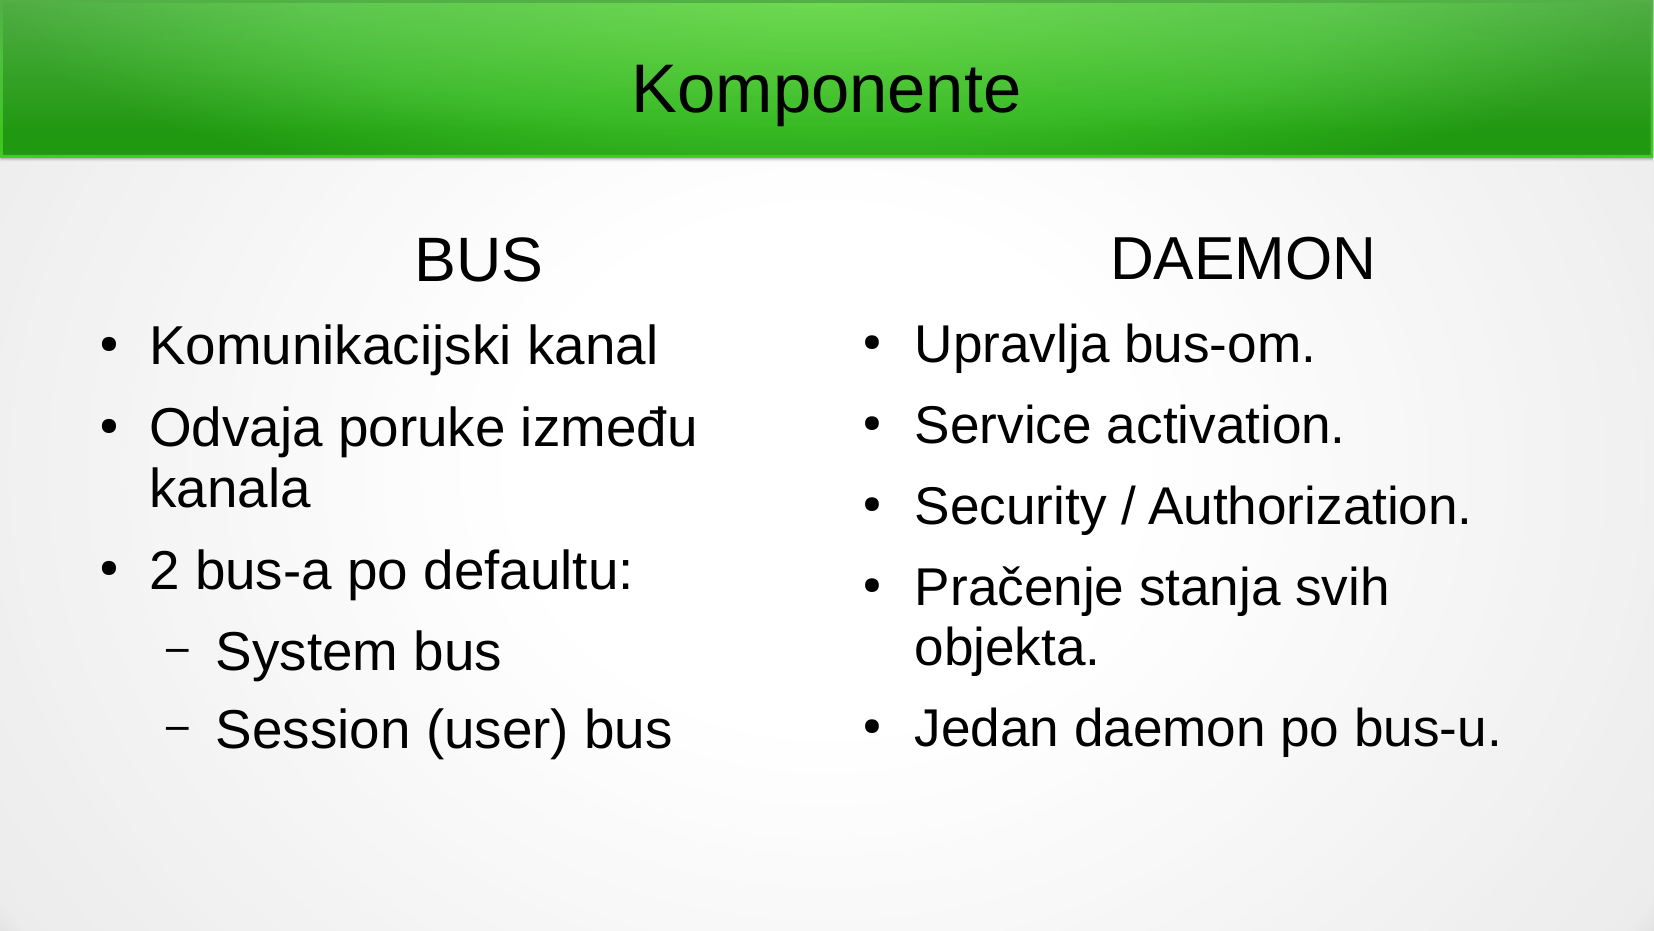

# Komponente
BUS
Komunikacijski kanal
Odvaja poruke između kanala
2 bus-a po defaultu:
System bus
Session (user) bus
DAEMON
Upravlja bus-om.
Service activation.
Security / Authorization.
Pračenje stanja svih objekta.
Jedan daemon po bus-u.